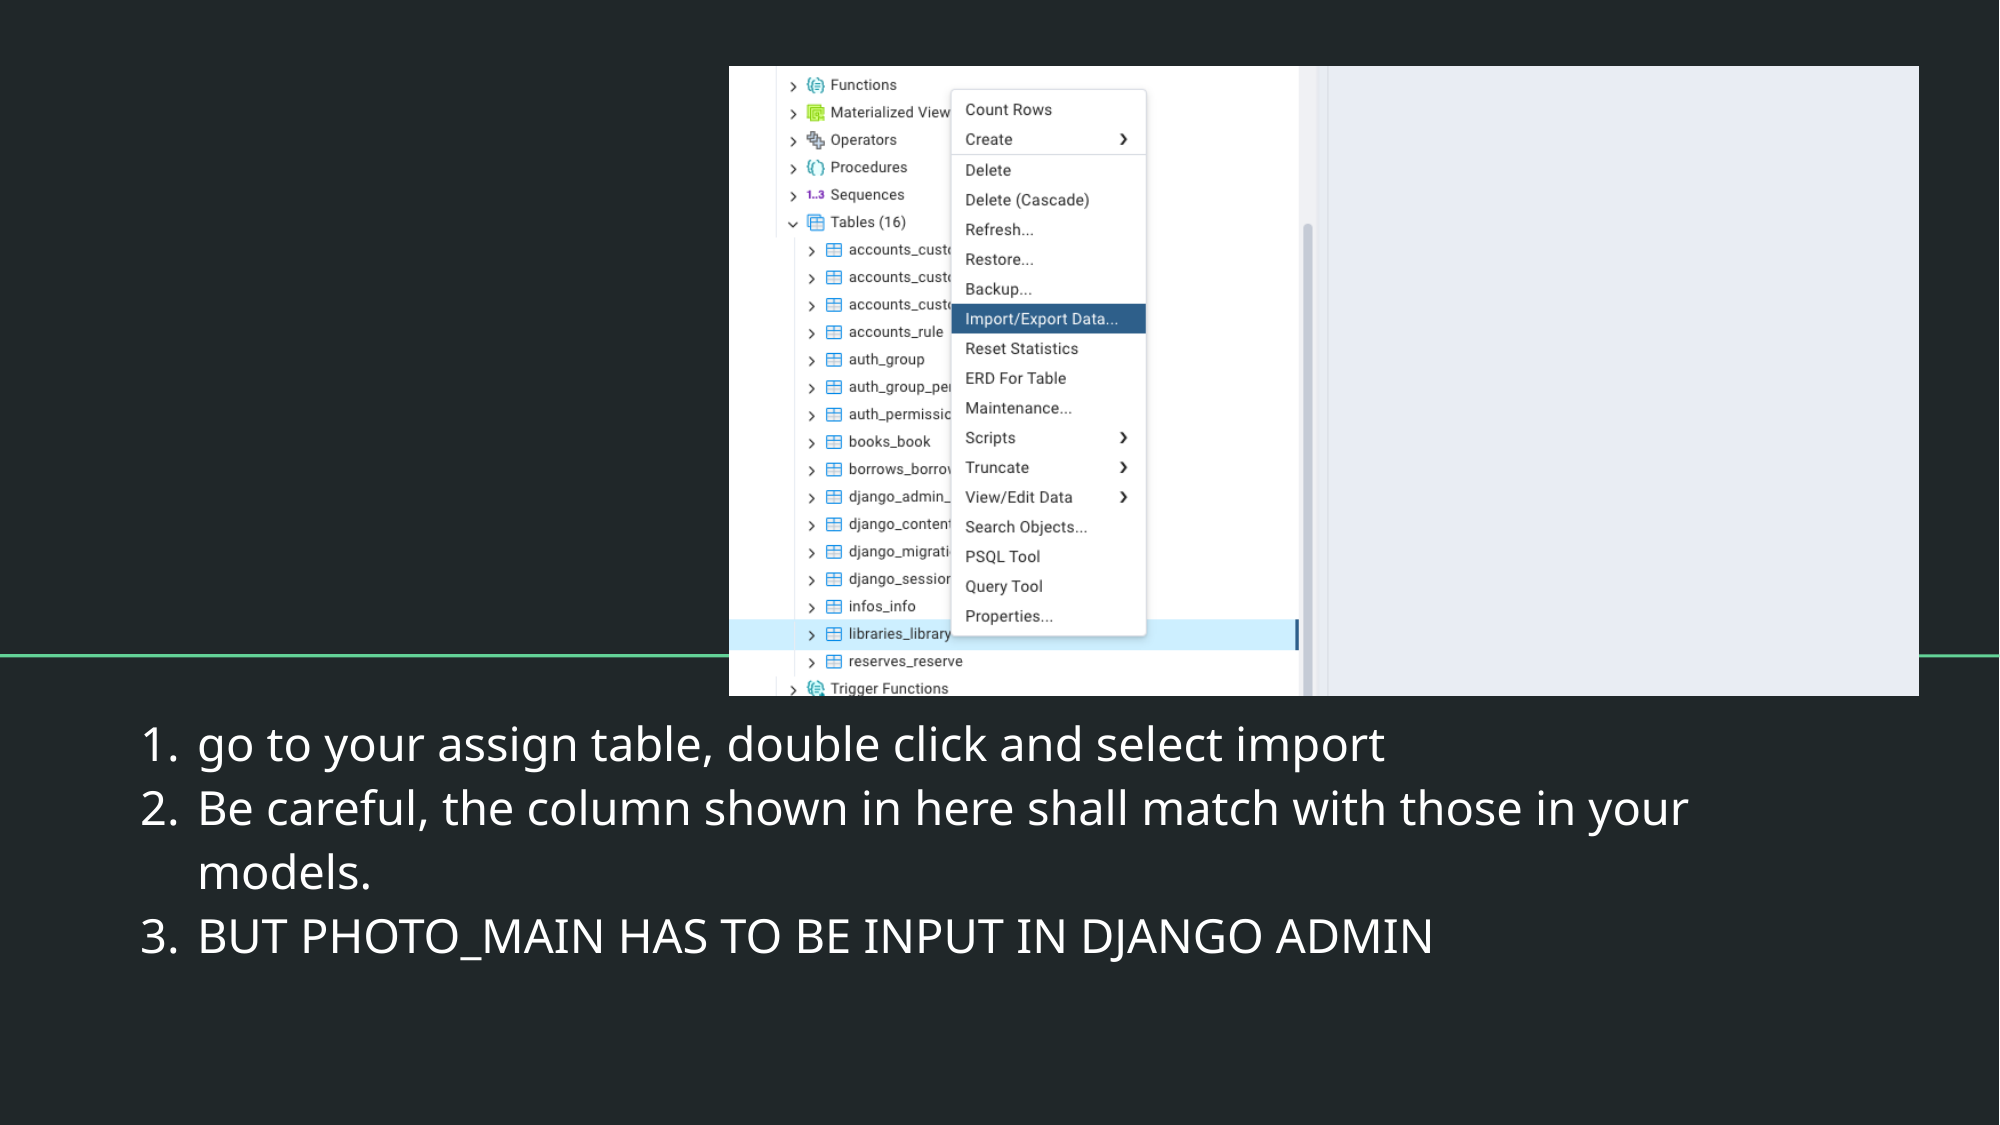

# go to your assign table, double click and select import
Be careful, the column shown in here shall match with those in your models.
BUT PHOTO_MAIN HAS TO BE INPUT IN DJANGO ADMIN